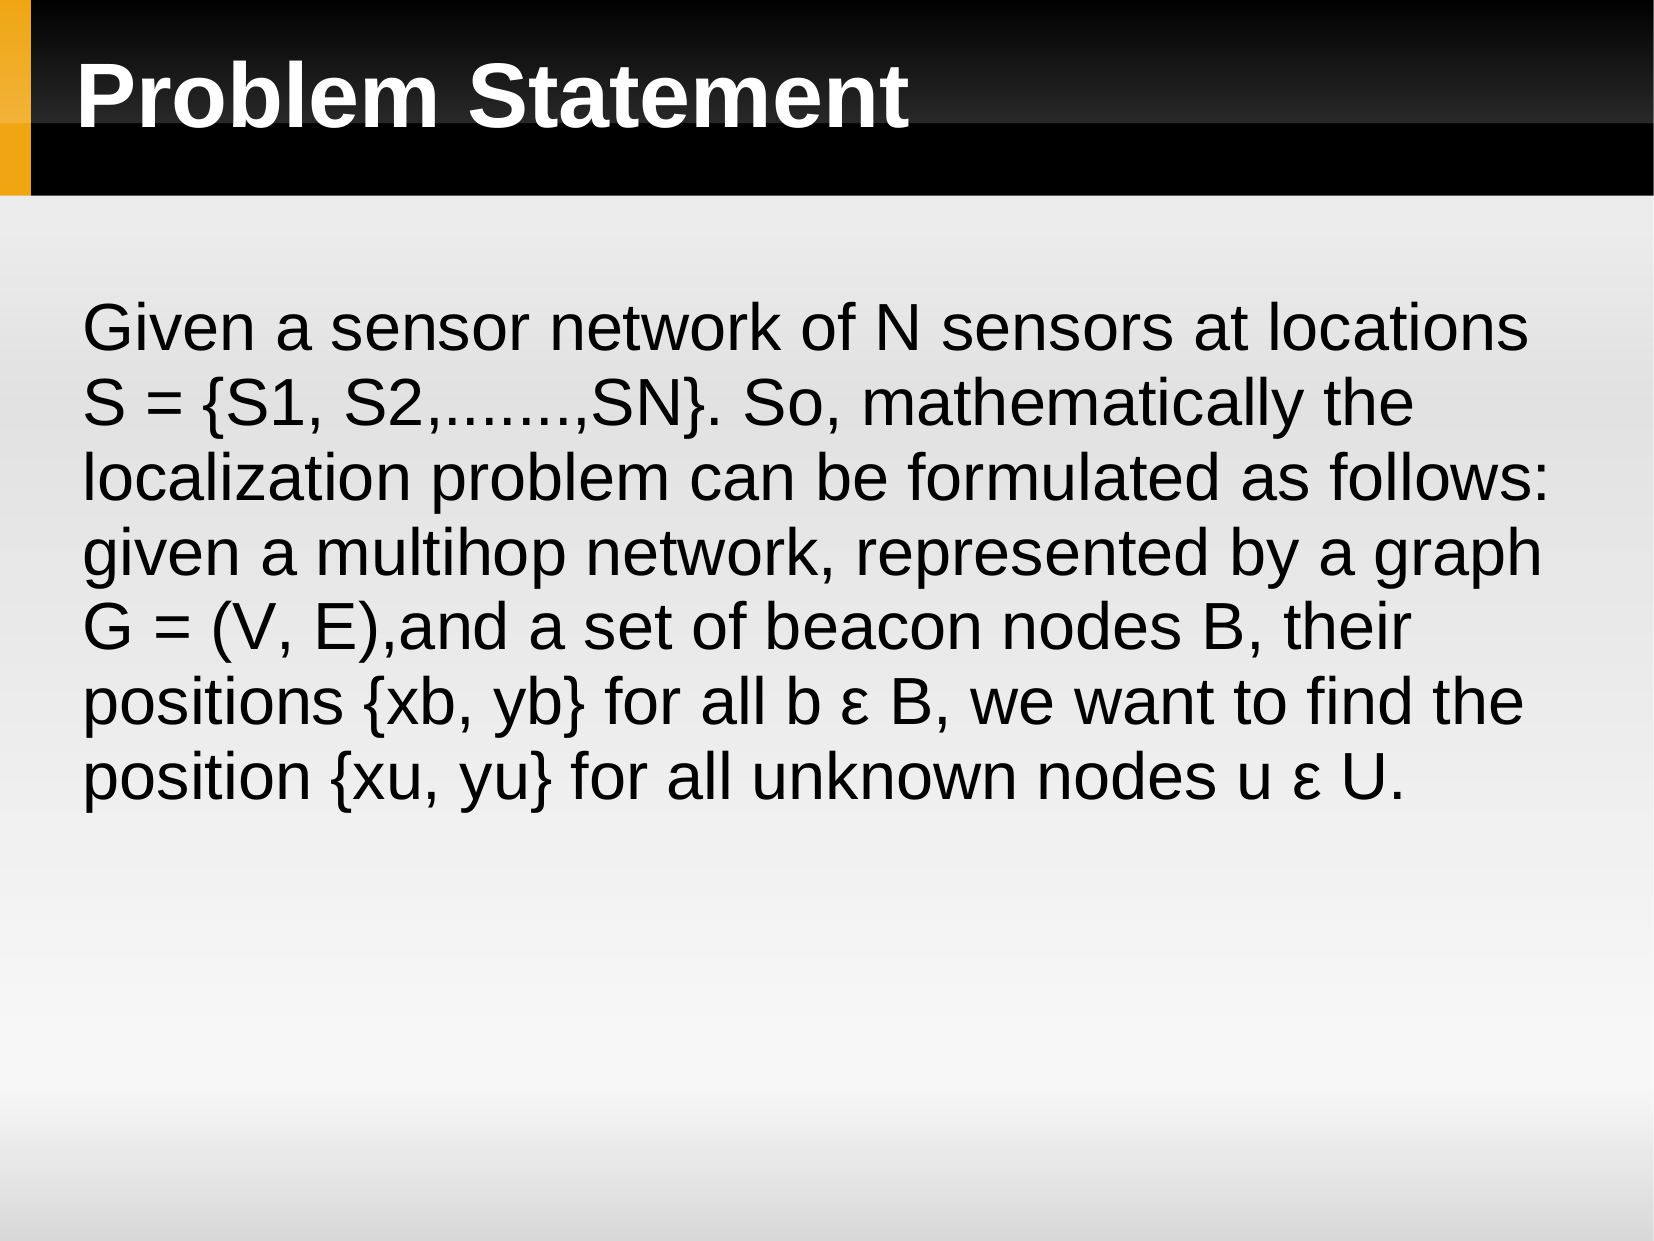

# Problem Statement
Given a sensor network of N sensors at locations S = {S1, S2,.......,SN}. So, mathematically the localization problem can be formulated as follows: given a multihop network, represented by a graph G = (V, E),and a set of beacon nodes B, their positions {xb, yb} for all b ε B, we want to find the position {xu, yu} for all unknown nodes u ε U.